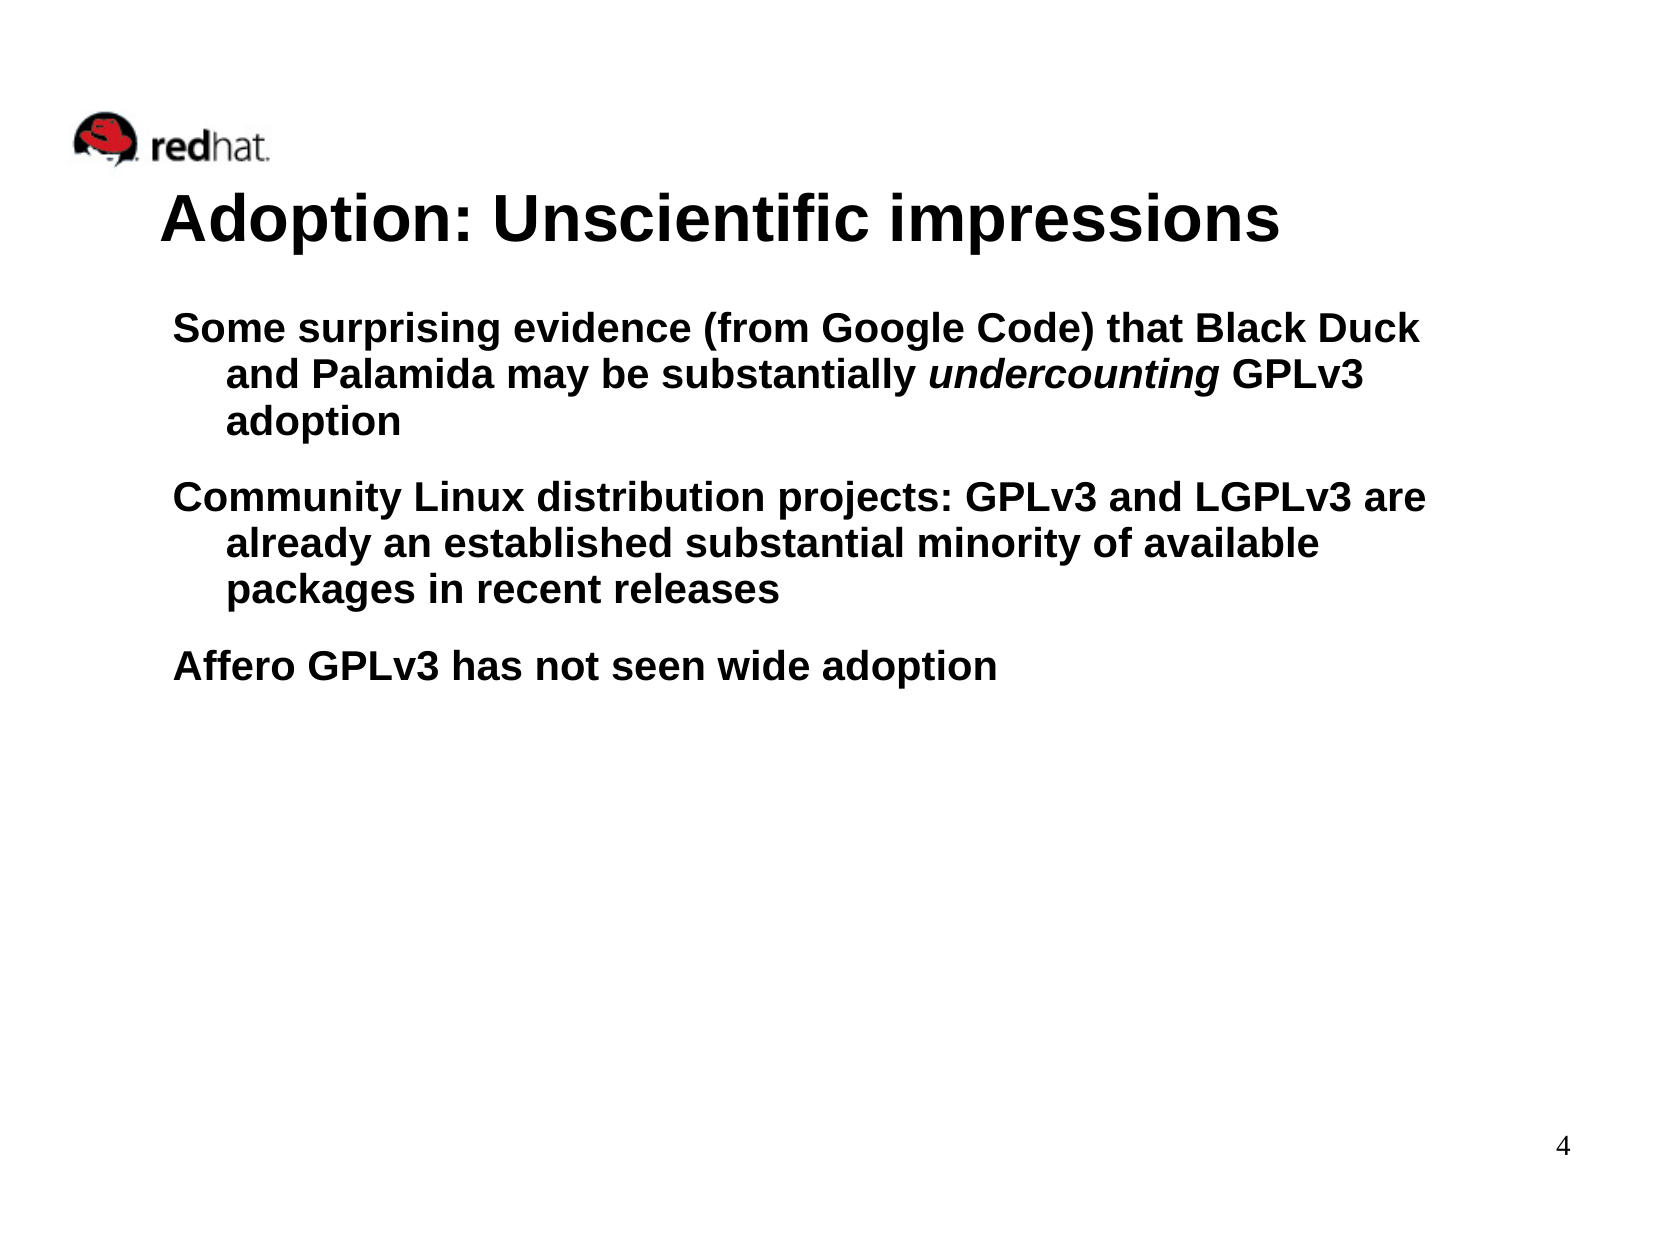

# Adoption: Unscientific impressions
Some surprising evidence (from Google Code) that Black Duck and Palamida may be substantially undercounting GPLv3 adoption
Community Linux distribution projects: GPLv3 and LGPLv3 are already an established substantial minority of available packages in recent releases
Affero GPLv3 has not seen wide adoption
4